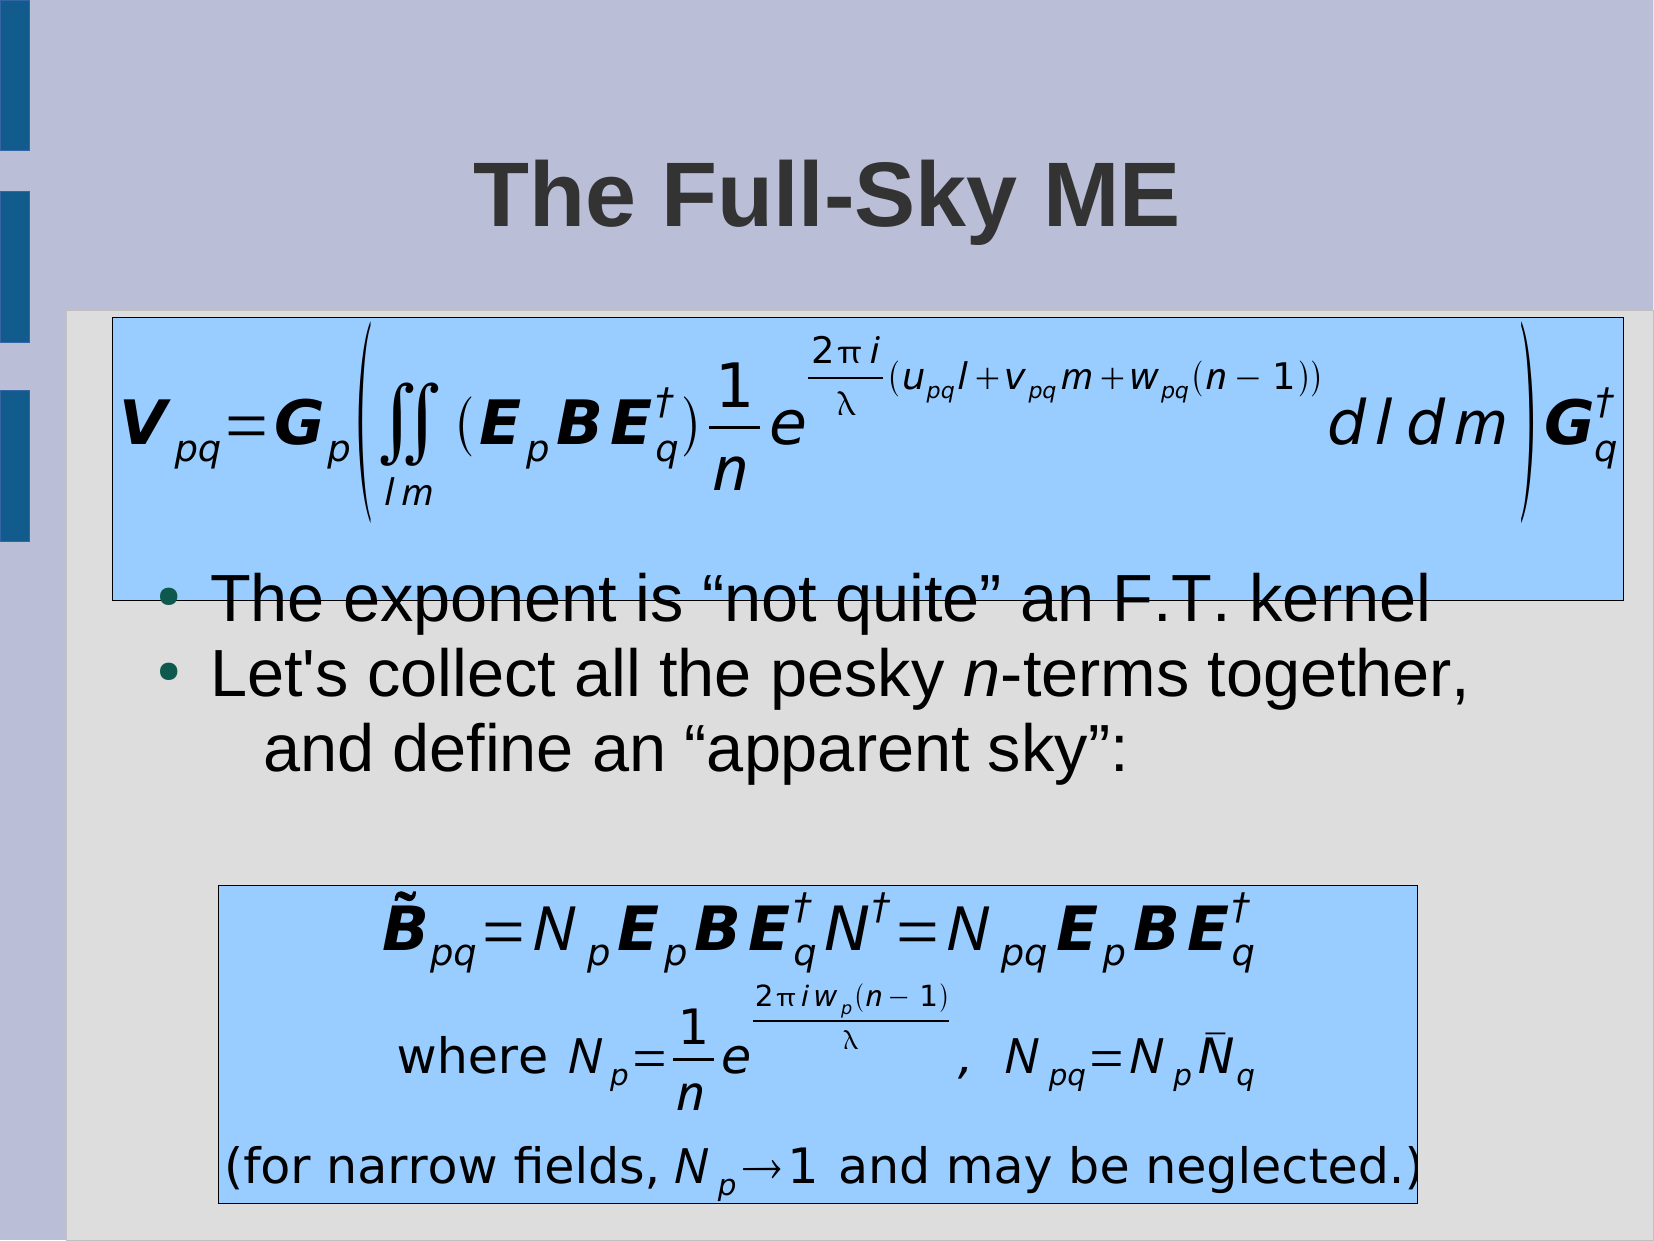

# The Full-Sky ME
The exponent is “not quite” an F.T. kernel
Let's collect all the pesky n-terms together, and define an “apparent sky”: